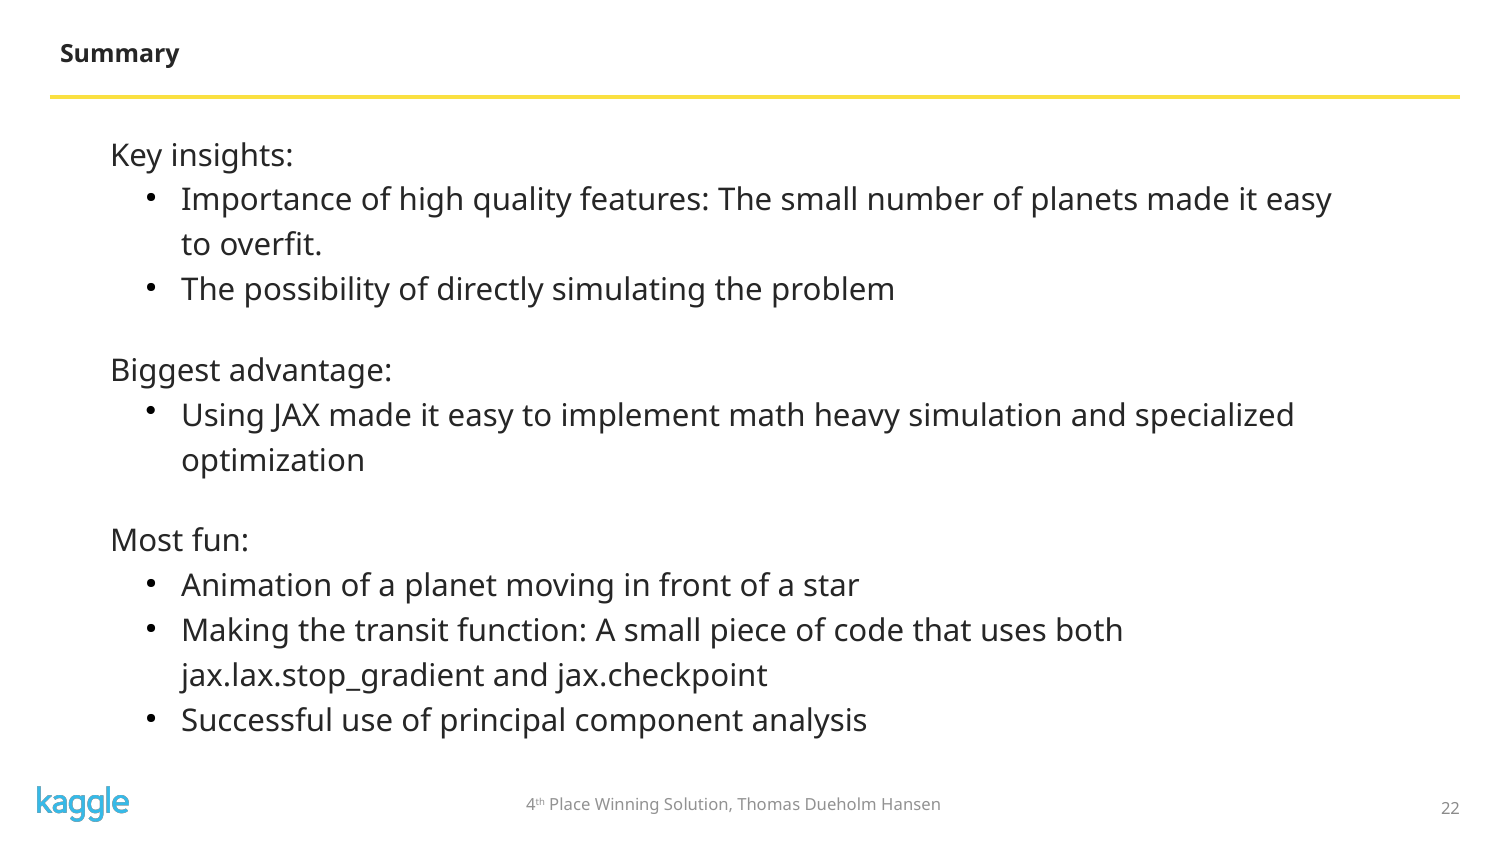

Summary
Key insights:
Importance of high quality features: The small number of planets made it easy to overfit.
The possibility of directly simulating the problem
Biggest advantage:
Using JAX made it easy to implement math heavy simulation and specialized optimization
Most fun:
Animation of a planet moving in front of a star
Making the transit function: A small piece of code that uses both jax.lax.stop_gradient and jax.checkpoint
Successful use of principal component analysis